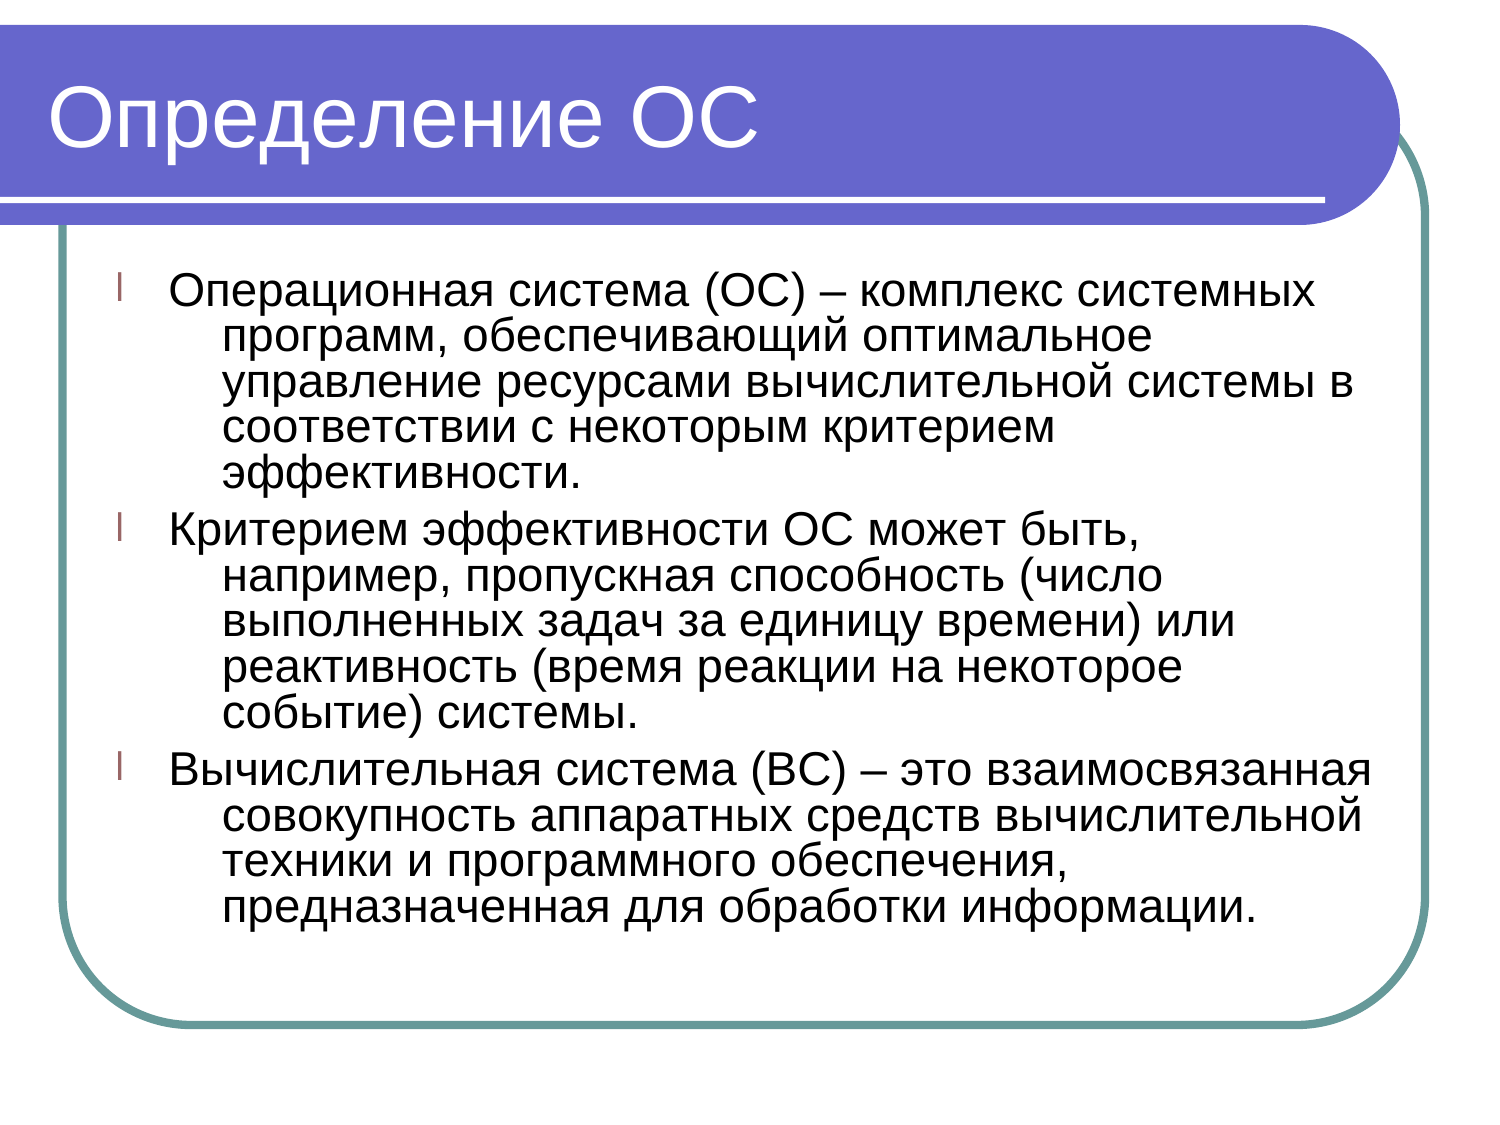

# Определение ОС
Операционная система (ОС) – комплекс системных программ, обеспечивающий оптимальное управление ресурсами вычислительной системы в соответствии с некоторым критерием эффективности.
Критерием эффективности ОС может быть, например, пропускная способность (число выполненных задач за единицу времени) или реактивность (время реакции на некоторое событие) системы.
Вычислительная система (ВС) – это взаимосвязанная совокупность аппаратных средств вычислительной техники и программного обеспечения, предназначенная для обработки информации.